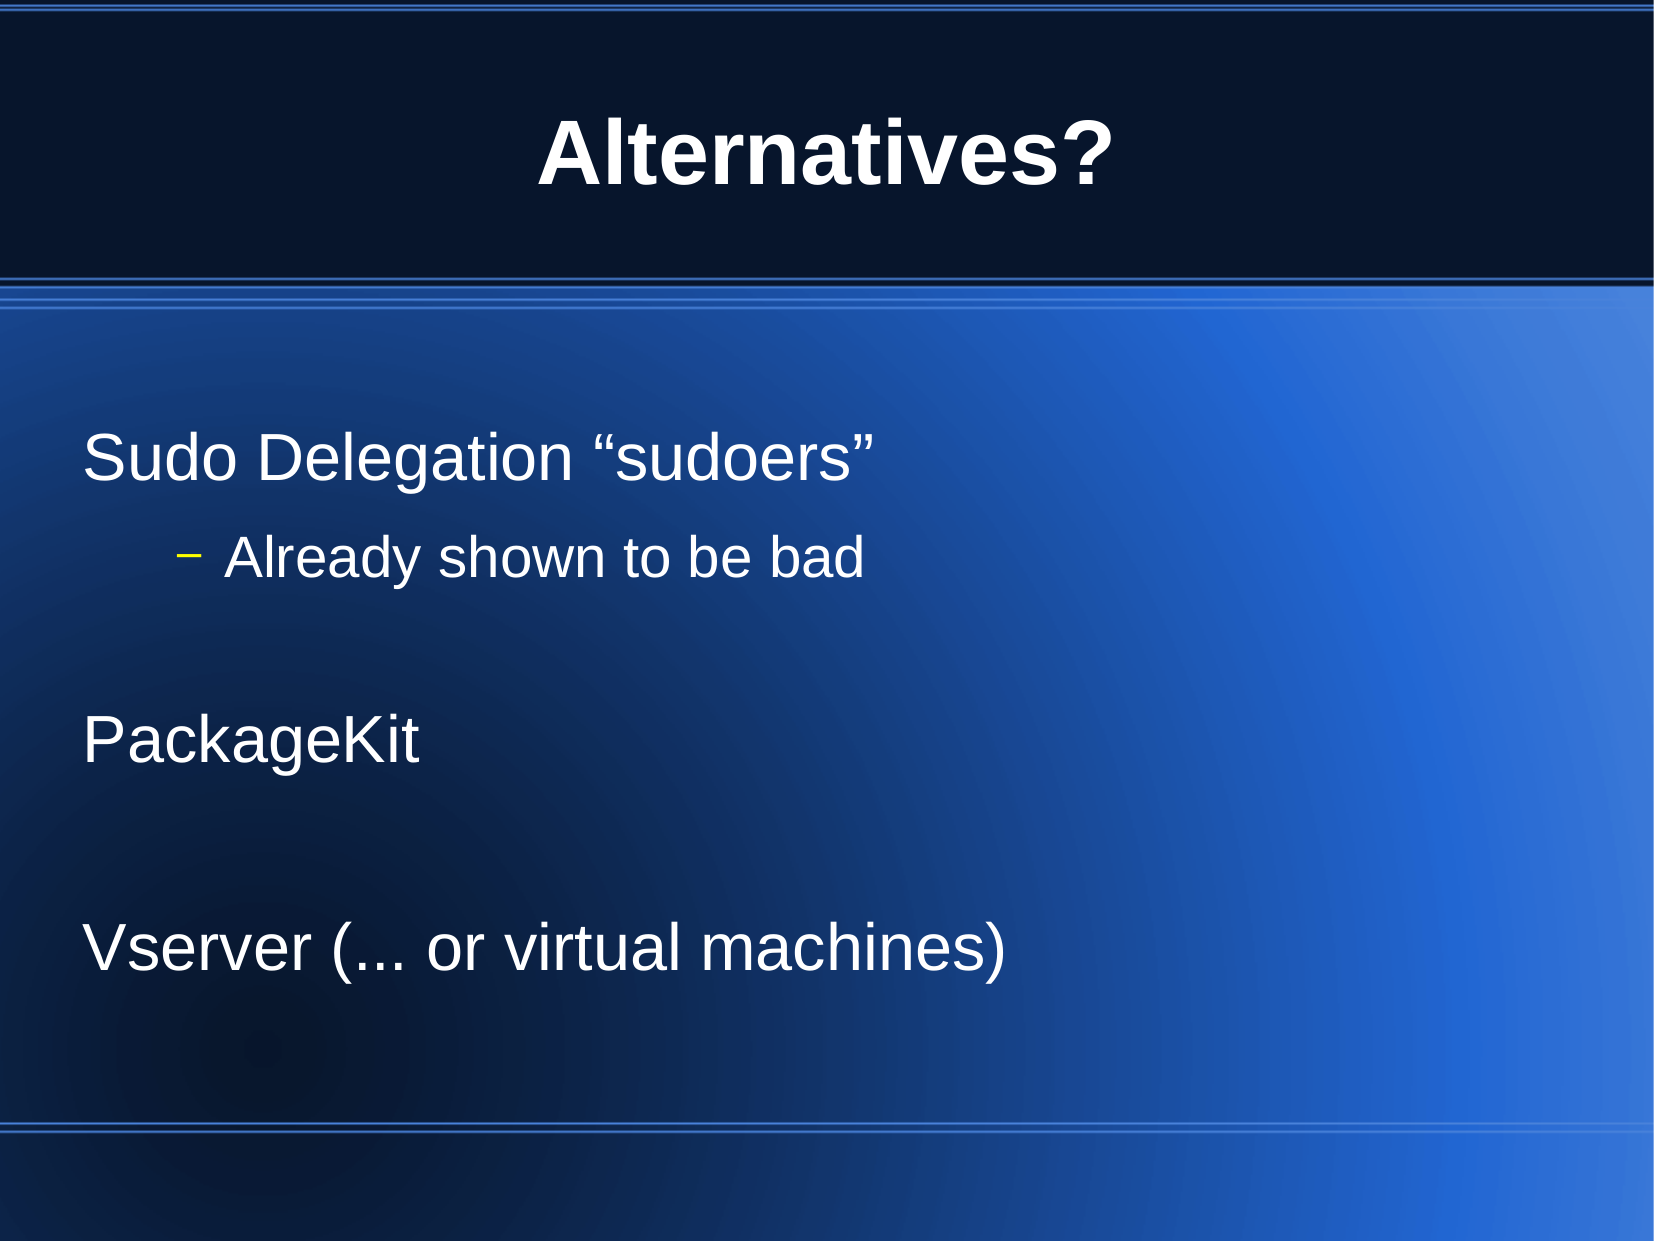

# Alternatives?
Sudo Delegation “sudoers”
Already shown to be bad
PackageKit
Vserver (... or virtual machines)